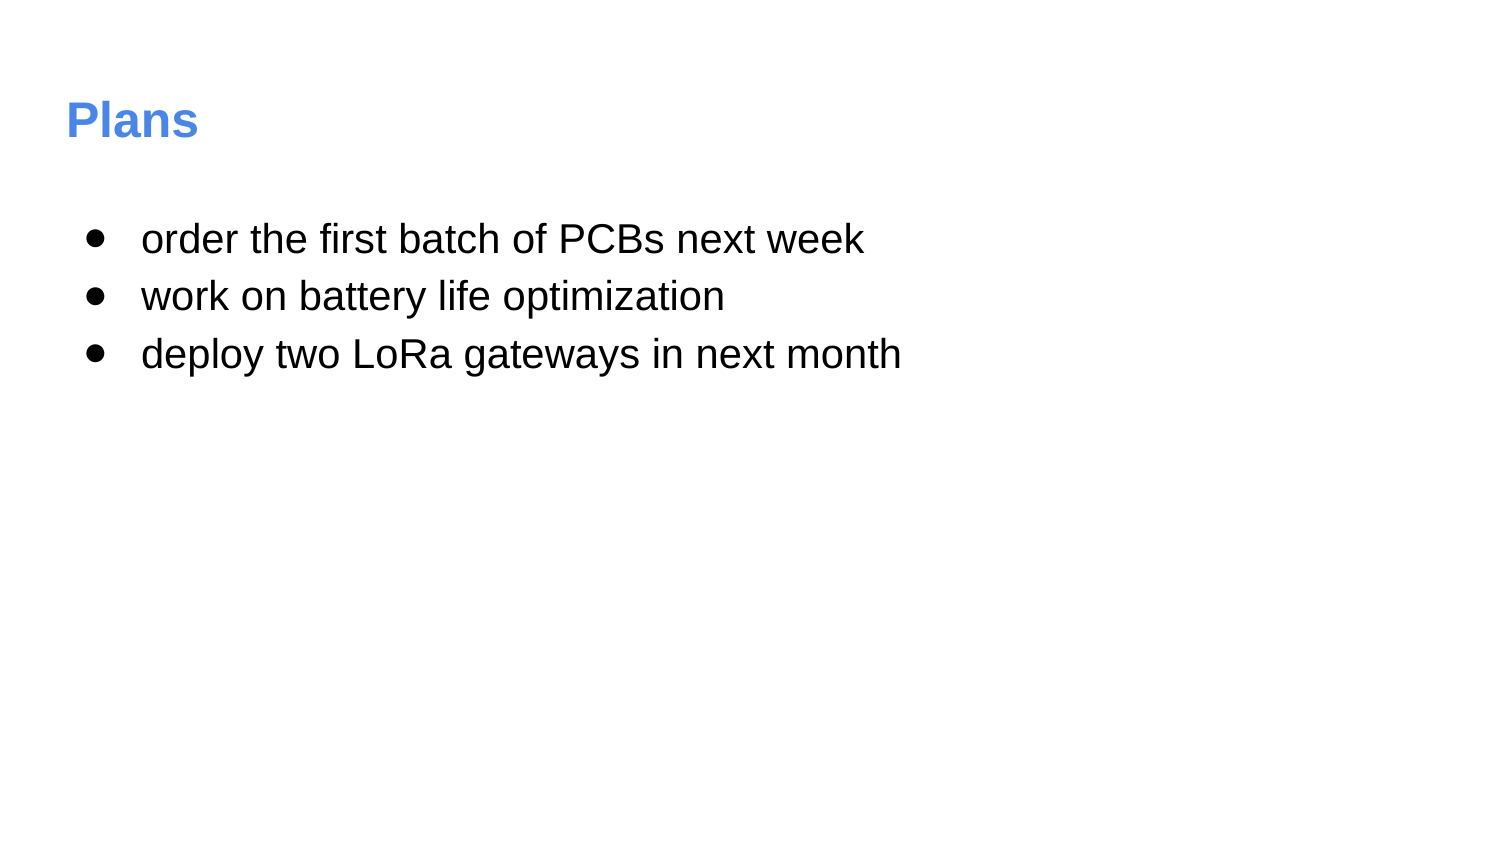

# Plans
order the first batch of PCBs next week
work on battery life optimization
deploy two LoRa gateways in next month